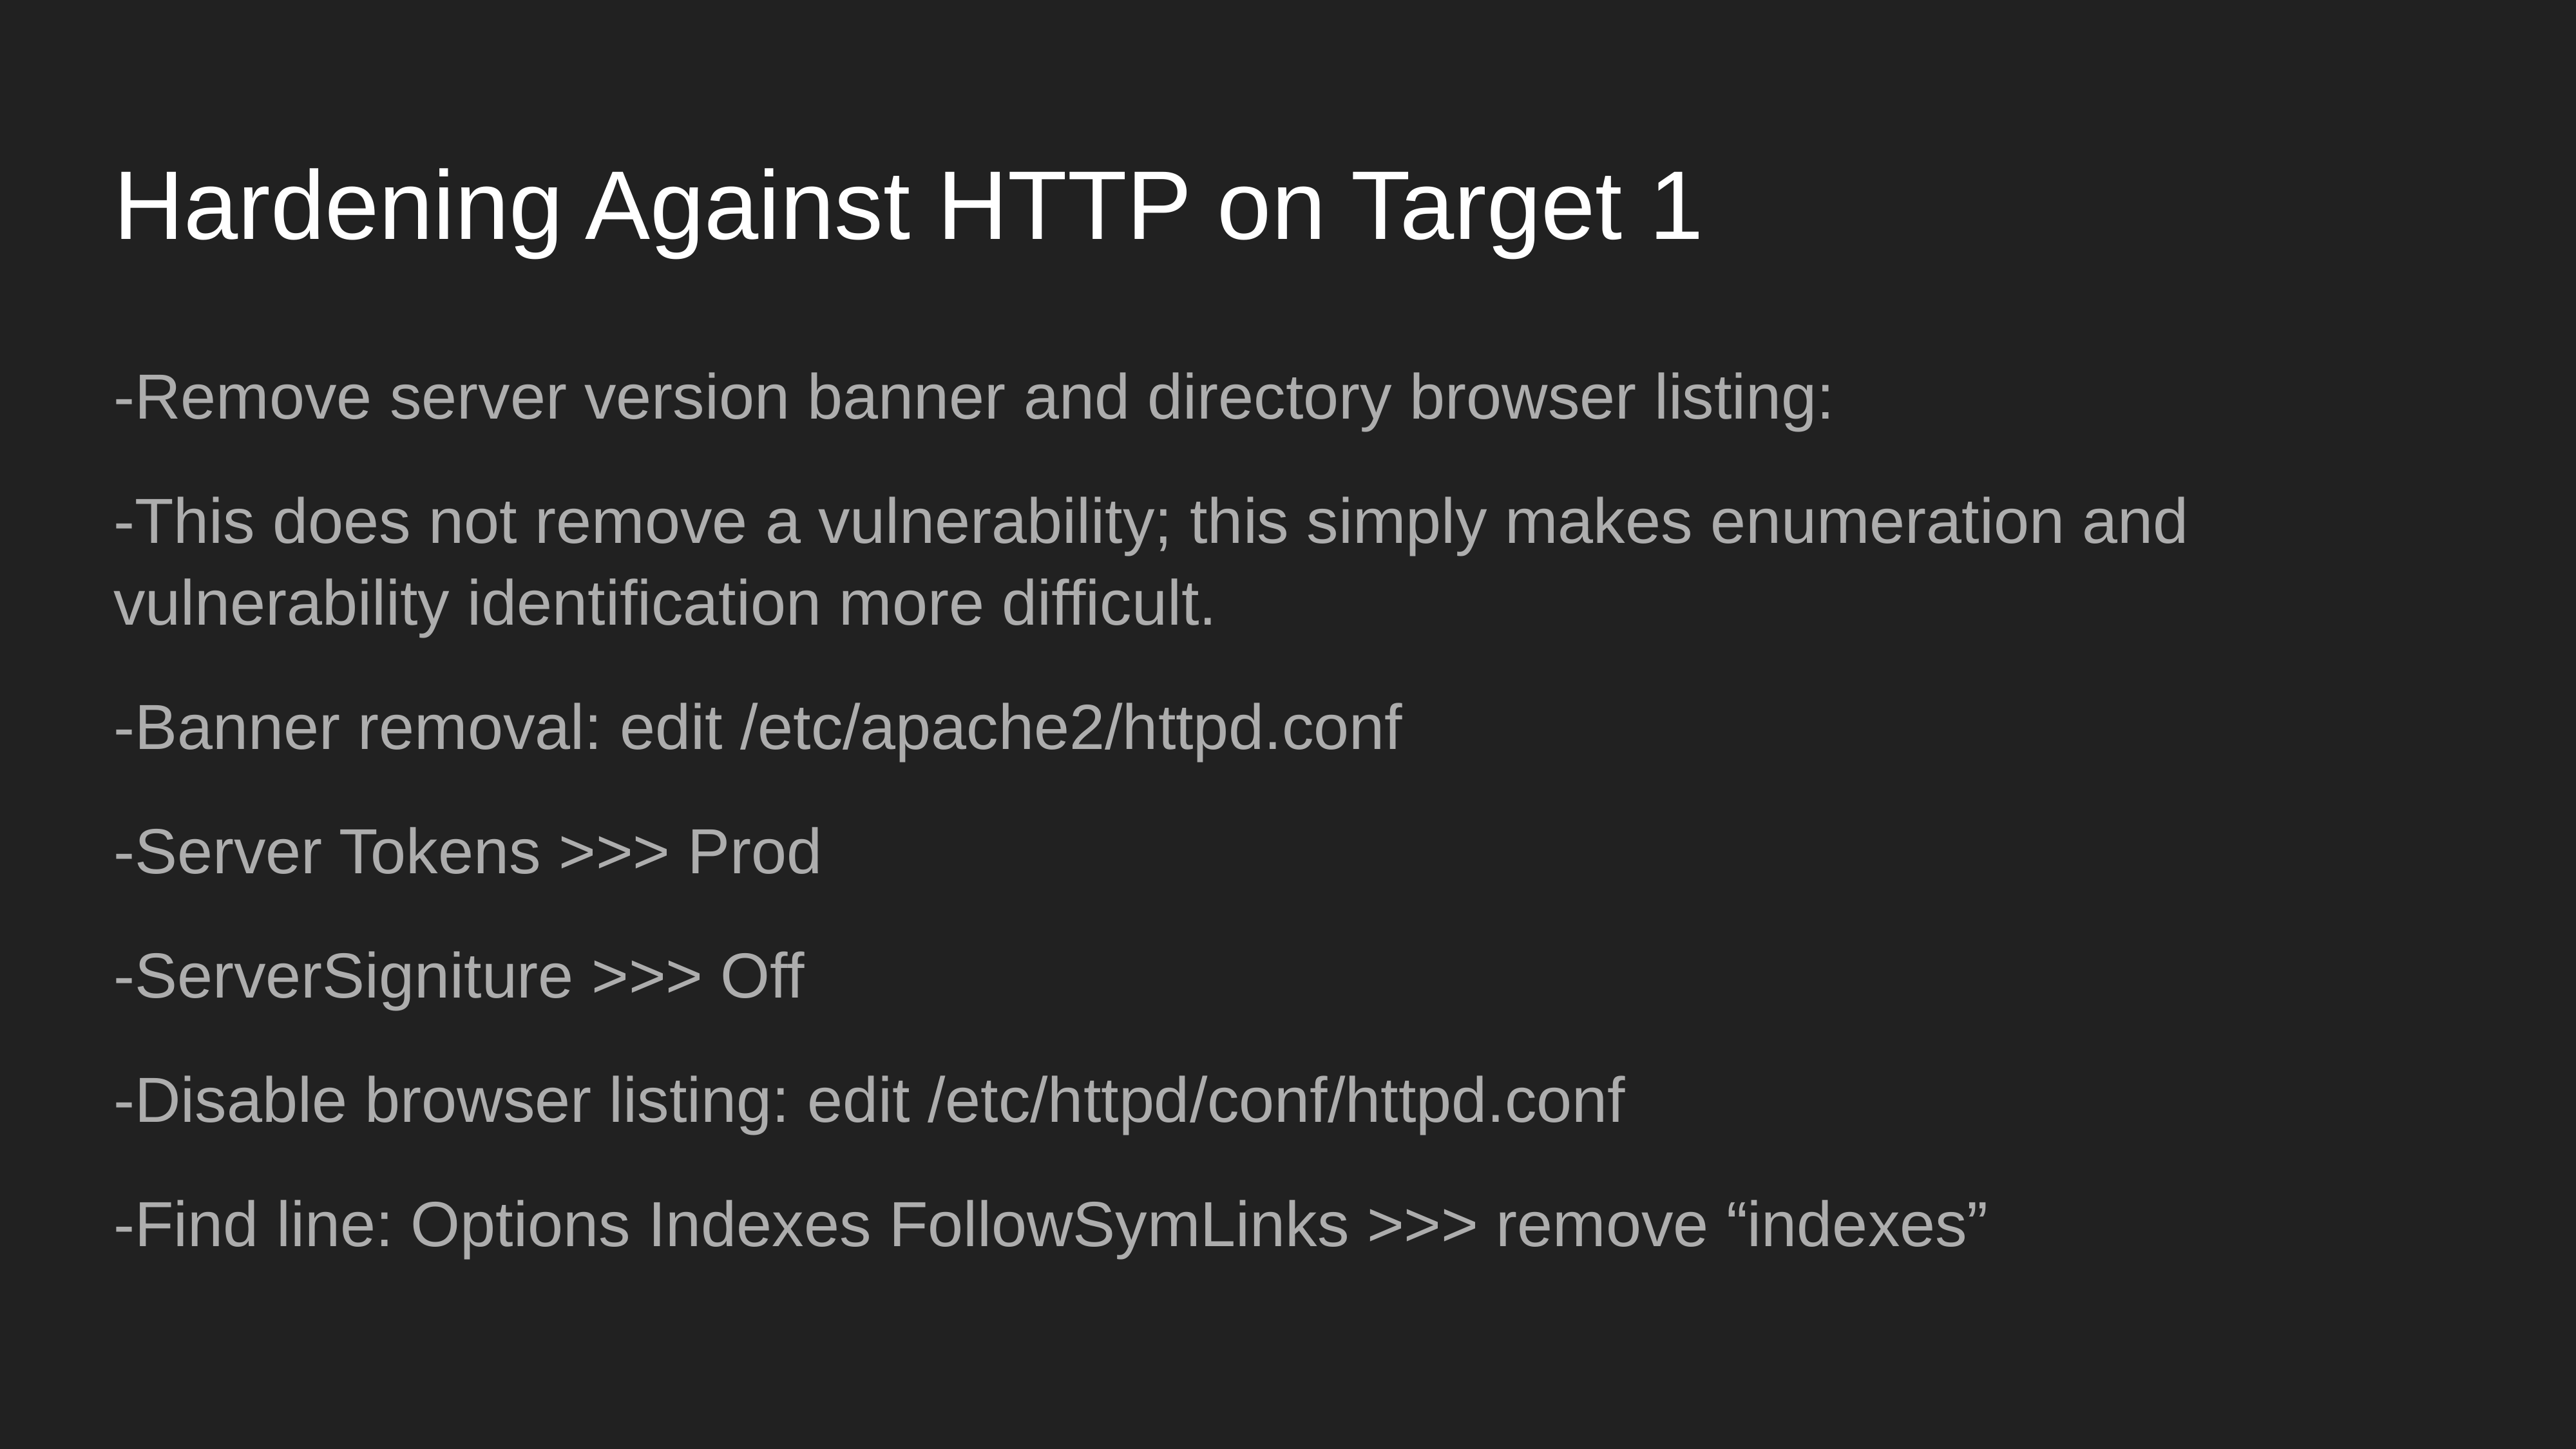

# Hardening Against HTTP on Target 1
-Remove server version banner and directory browser listing:
-This does not remove a vulnerability; this simply makes enumeration and vulnerability identification more difficult.
-Banner removal: edit /etc/apache2/httpd.conf
-Server Tokens >>> Prod
-ServerSigniture >>> Off
-Disable browser listing: edit /etc/httpd/conf/httpd.conf
-Find line: Options Indexes FollowSymLinks >>> remove “indexes”